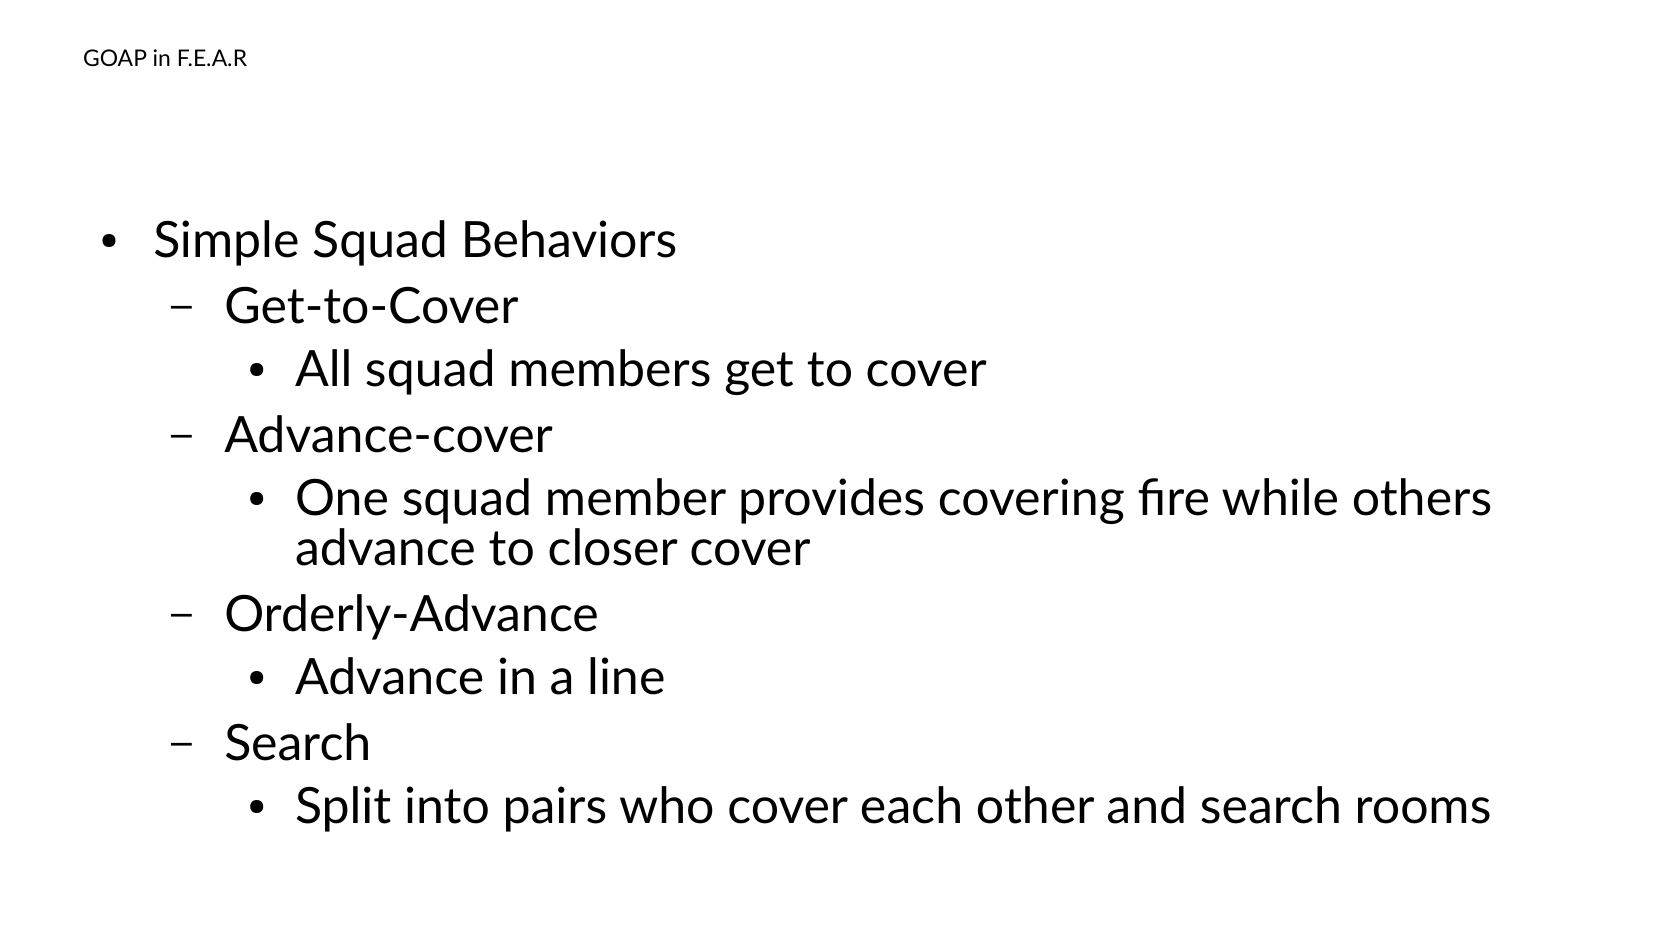

# GOAP in F.E.A.R
Simple Squad Behaviors
Get-to-Cover
All squad members get to cover
Advance-cover
One squad member provides covering fire while others advance to closer cover
Orderly-Advance
Advance in a line
Search
Split into pairs who cover each other and search rooms